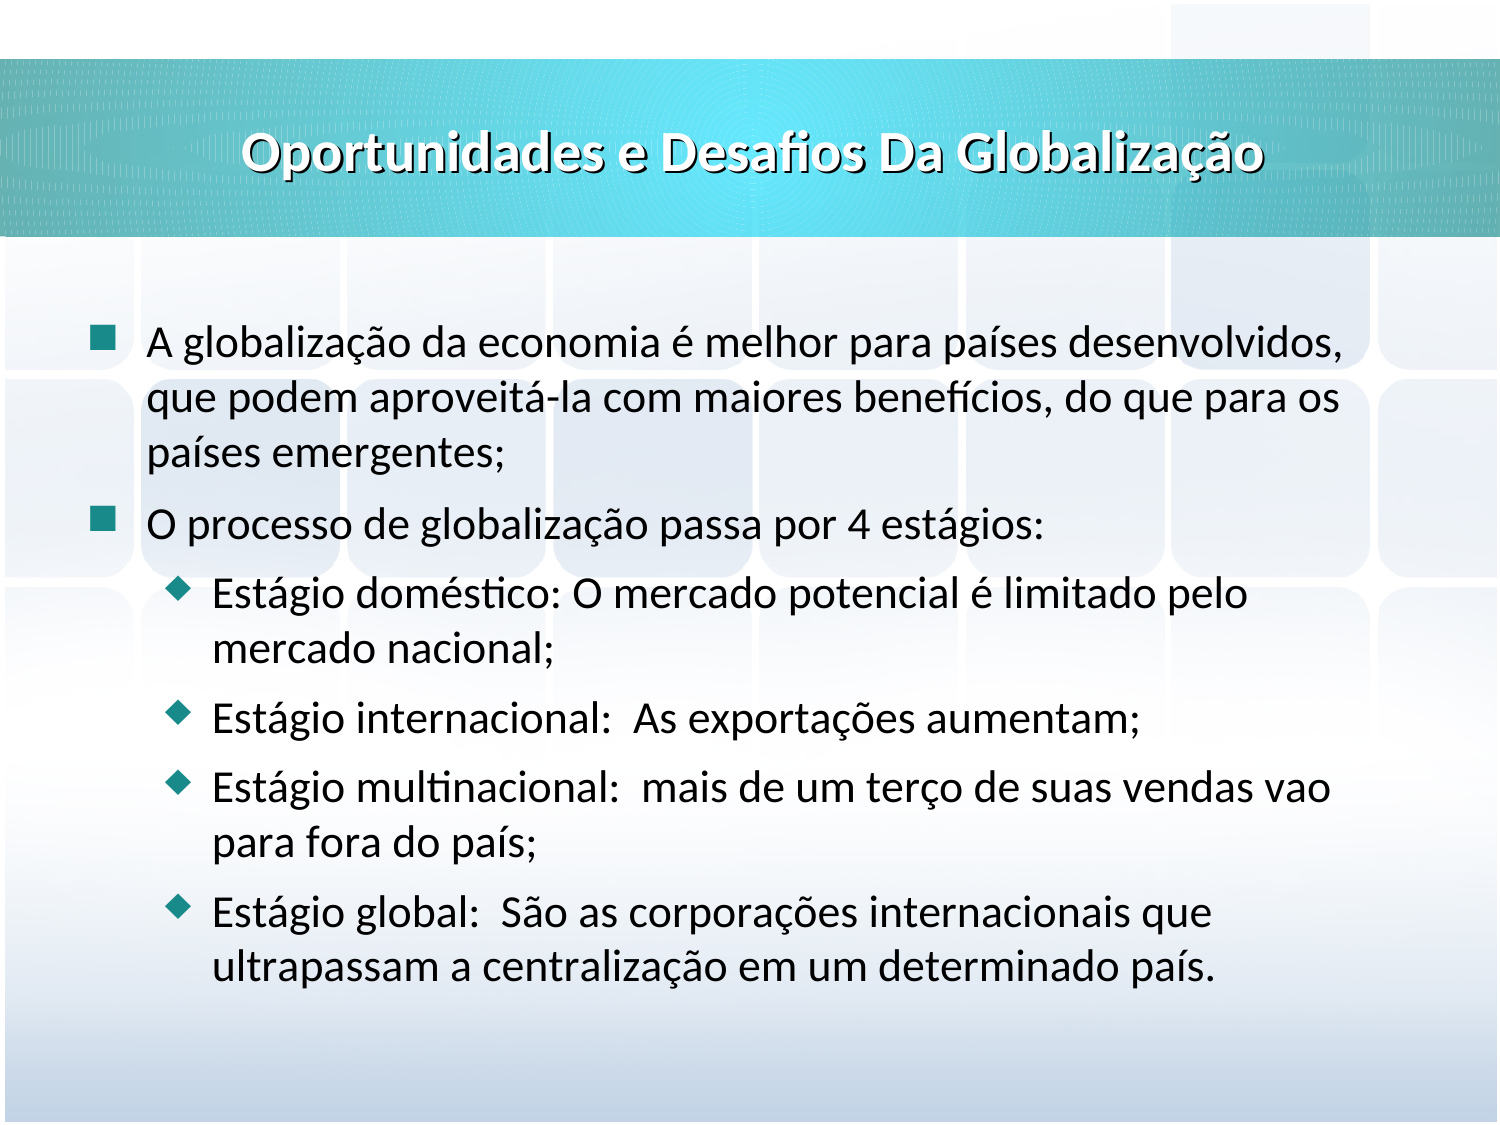

Oportunidades e Desafios Da Globalização
# A globalização da economia é melhor para países desenvolvidos, que podem aproveitá-la com maiores benefícios, do que para os países emergentes;
O processo de globalização passa por 4 estágios:
Estágio doméstico: O mercado potencial é limitado pelo mercado nacional;
Estágio internacional: As exportações aumentam;
Estágio multinacional: mais de um terço de suas vendas vao para fora do país;
Estágio global: São as corporações internacionais que ultrapassam a centralização em um determinado país.